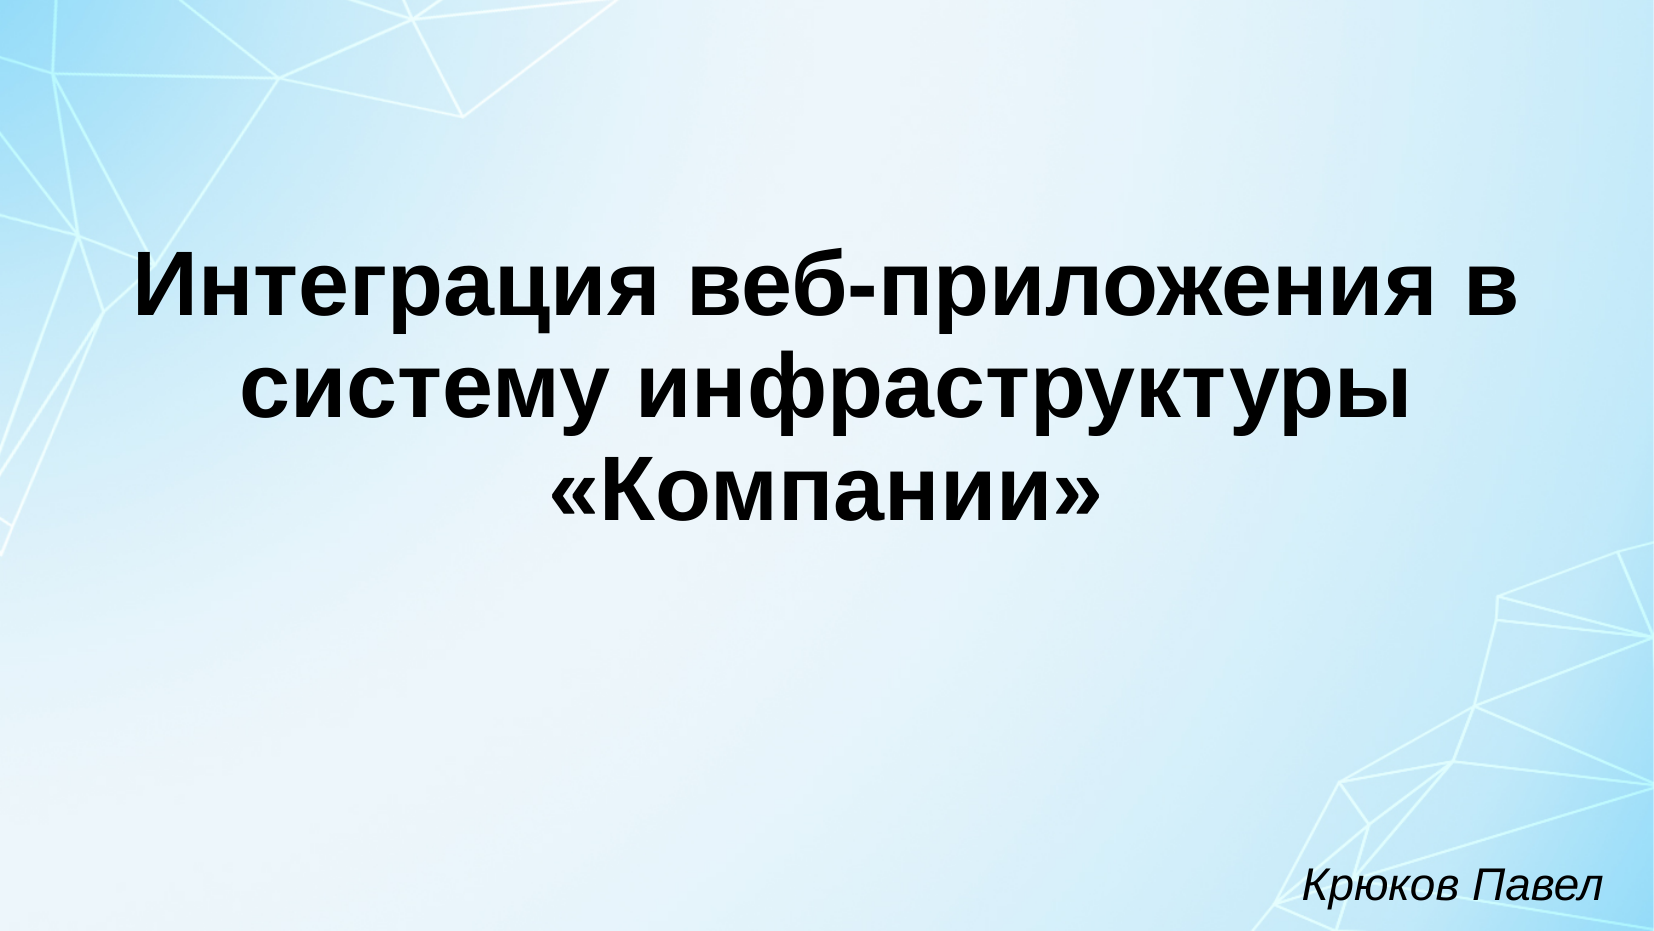

# Интеграция веб-приложения в систему инфраструктуры «Компании»
Крюков Павел